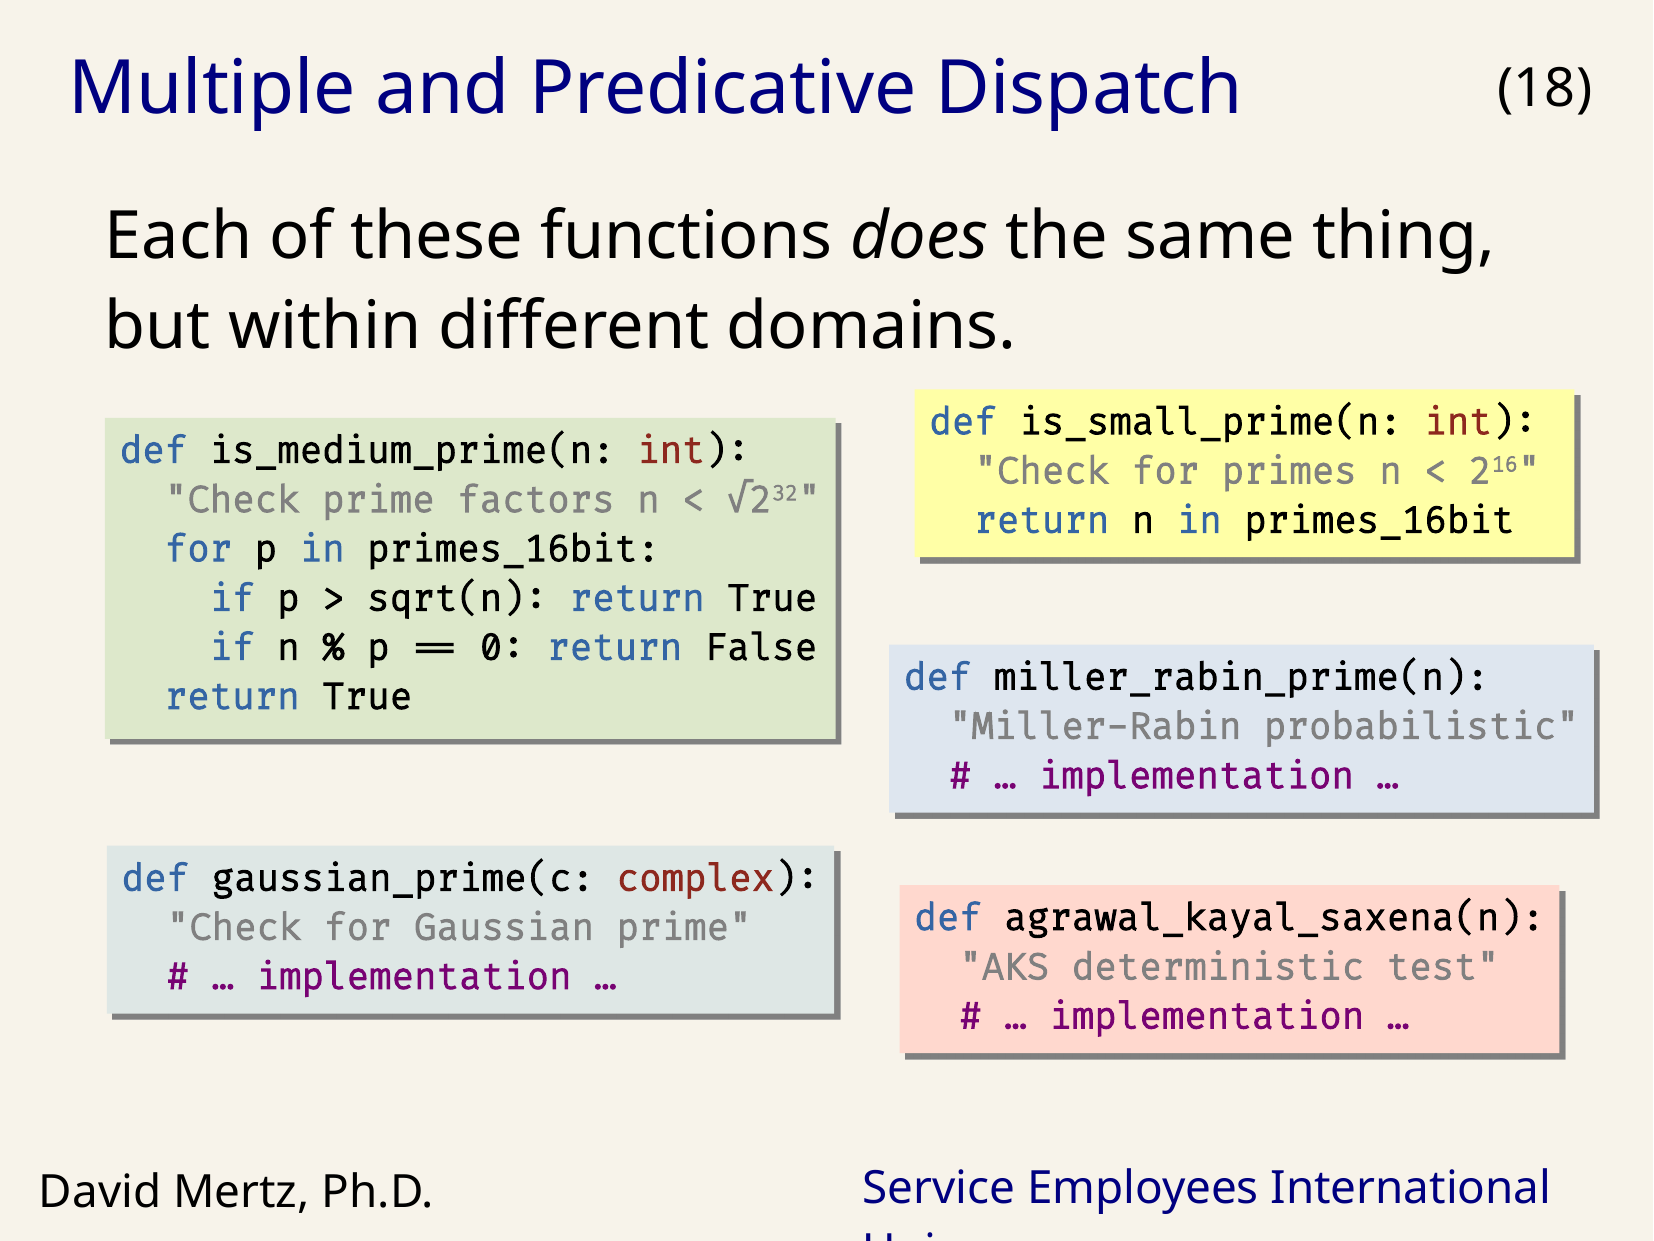

Each of these functions does the same thing, but within different domains.
def is_small_prime(n: int):
 "Check for primes n < 216"
 return n in primes_16bit
def is_medium_prime(n: int):
 "Check prime factors n < √232"
 for p in primes_16bit:
 if p > sqrt(n): return True
 if n % p == 0: return False
 return True
def miller_rabin_prime(n):
 "Miller-Rabin probabilistic"
 # … implementation …
def gaussian_prime(c: complex):
 "Check for Gaussian prime"
 # … implementation …
def agrawal_kayal_saxena(n):
 "AKS deterministic test"
 # … implementation …